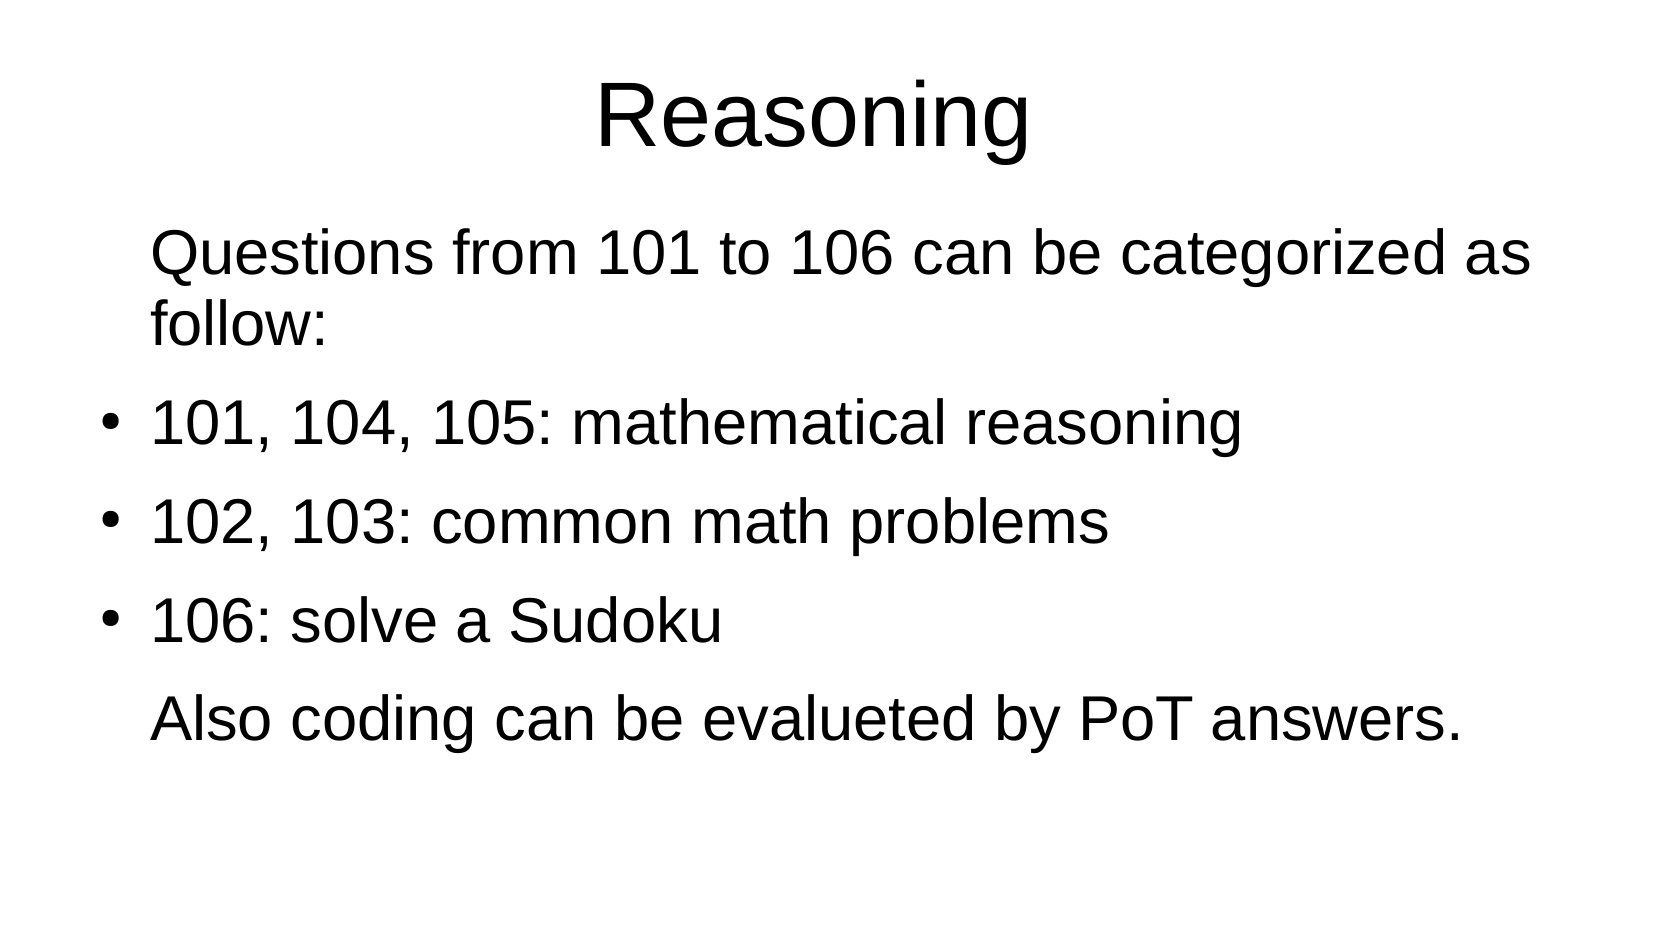

# Reasoning
Questions from 101 to 106 can be categorized as follow:
101, 104, 105: mathematical reasoning
102, 103: common math problems
106: solve a Sudoku
Also coding can be evalueted by PoT answers.